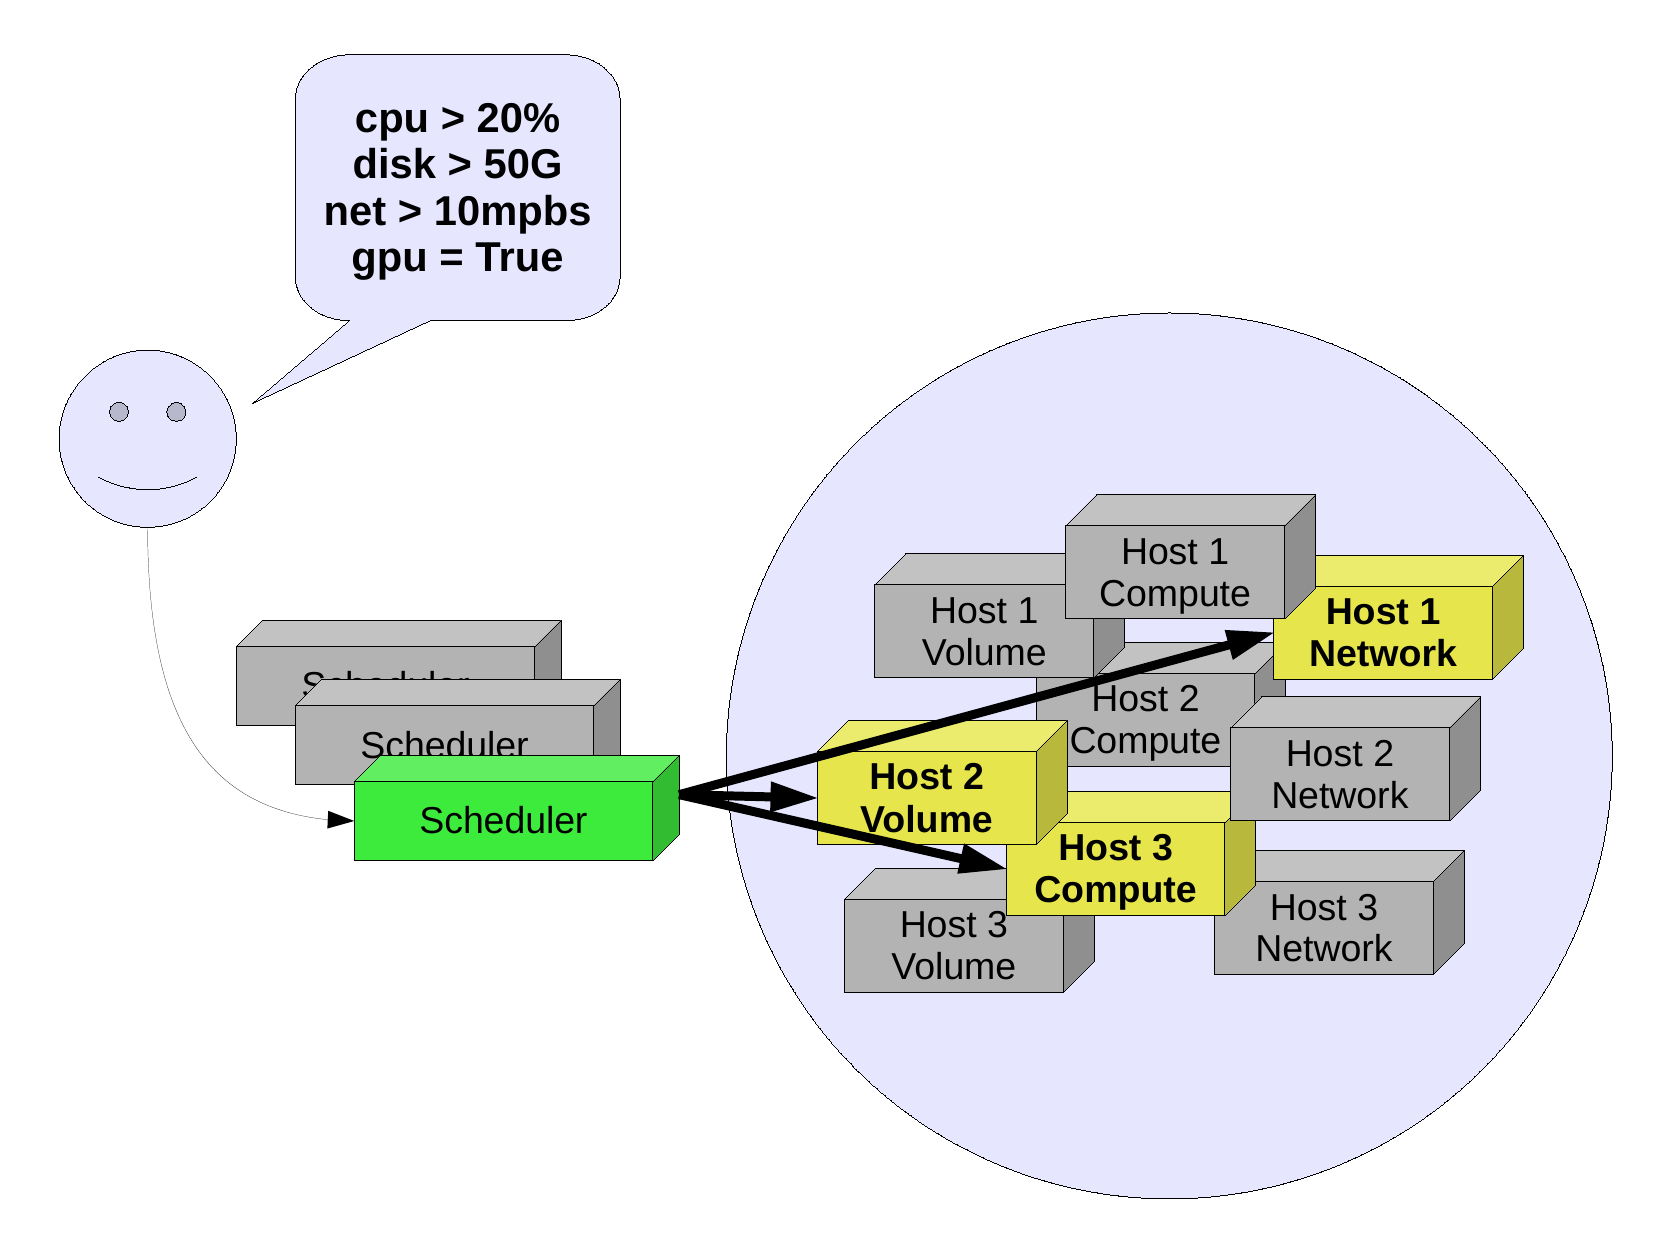

cpu > 20%
disk > 50G
net > 10mpbs
gpu = True
Host 1
Compute
Host 1
Volume
Host 1
Network
Scheduler
Host 2
Compute
Scheduler
Host 2
Network
Host 2
Volume
Scheduler
Host 3
Compute
Host 3
Network
Host 3
Volume